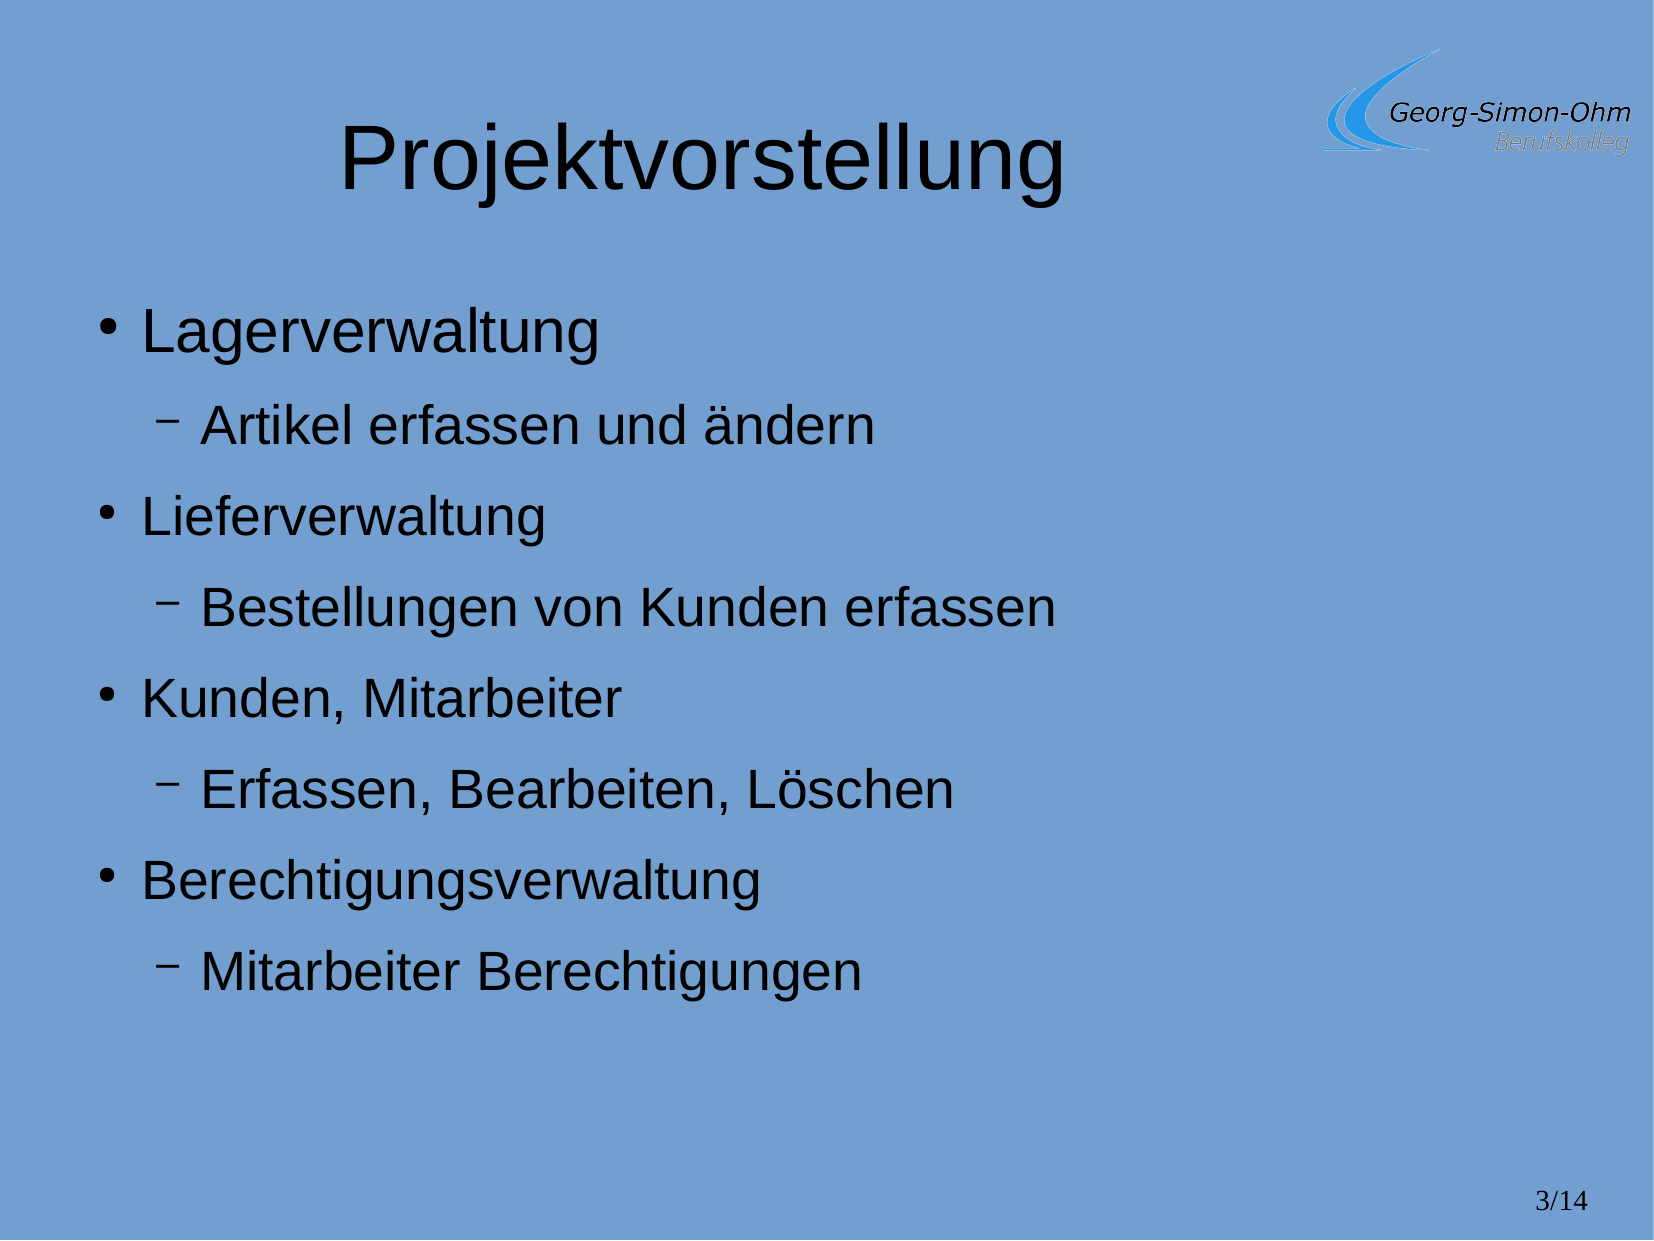

# Projektvorstellung
Lagerverwaltung
Artikel erfassen und ändern
Lieferverwaltung
Bestellungen von Kunden erfassen
Kunden, Mitarbeiter
Erfassen, Bearbeiten, Löschen
Berechtigungsverwaltung
Mitarbeiter Berechtigungen